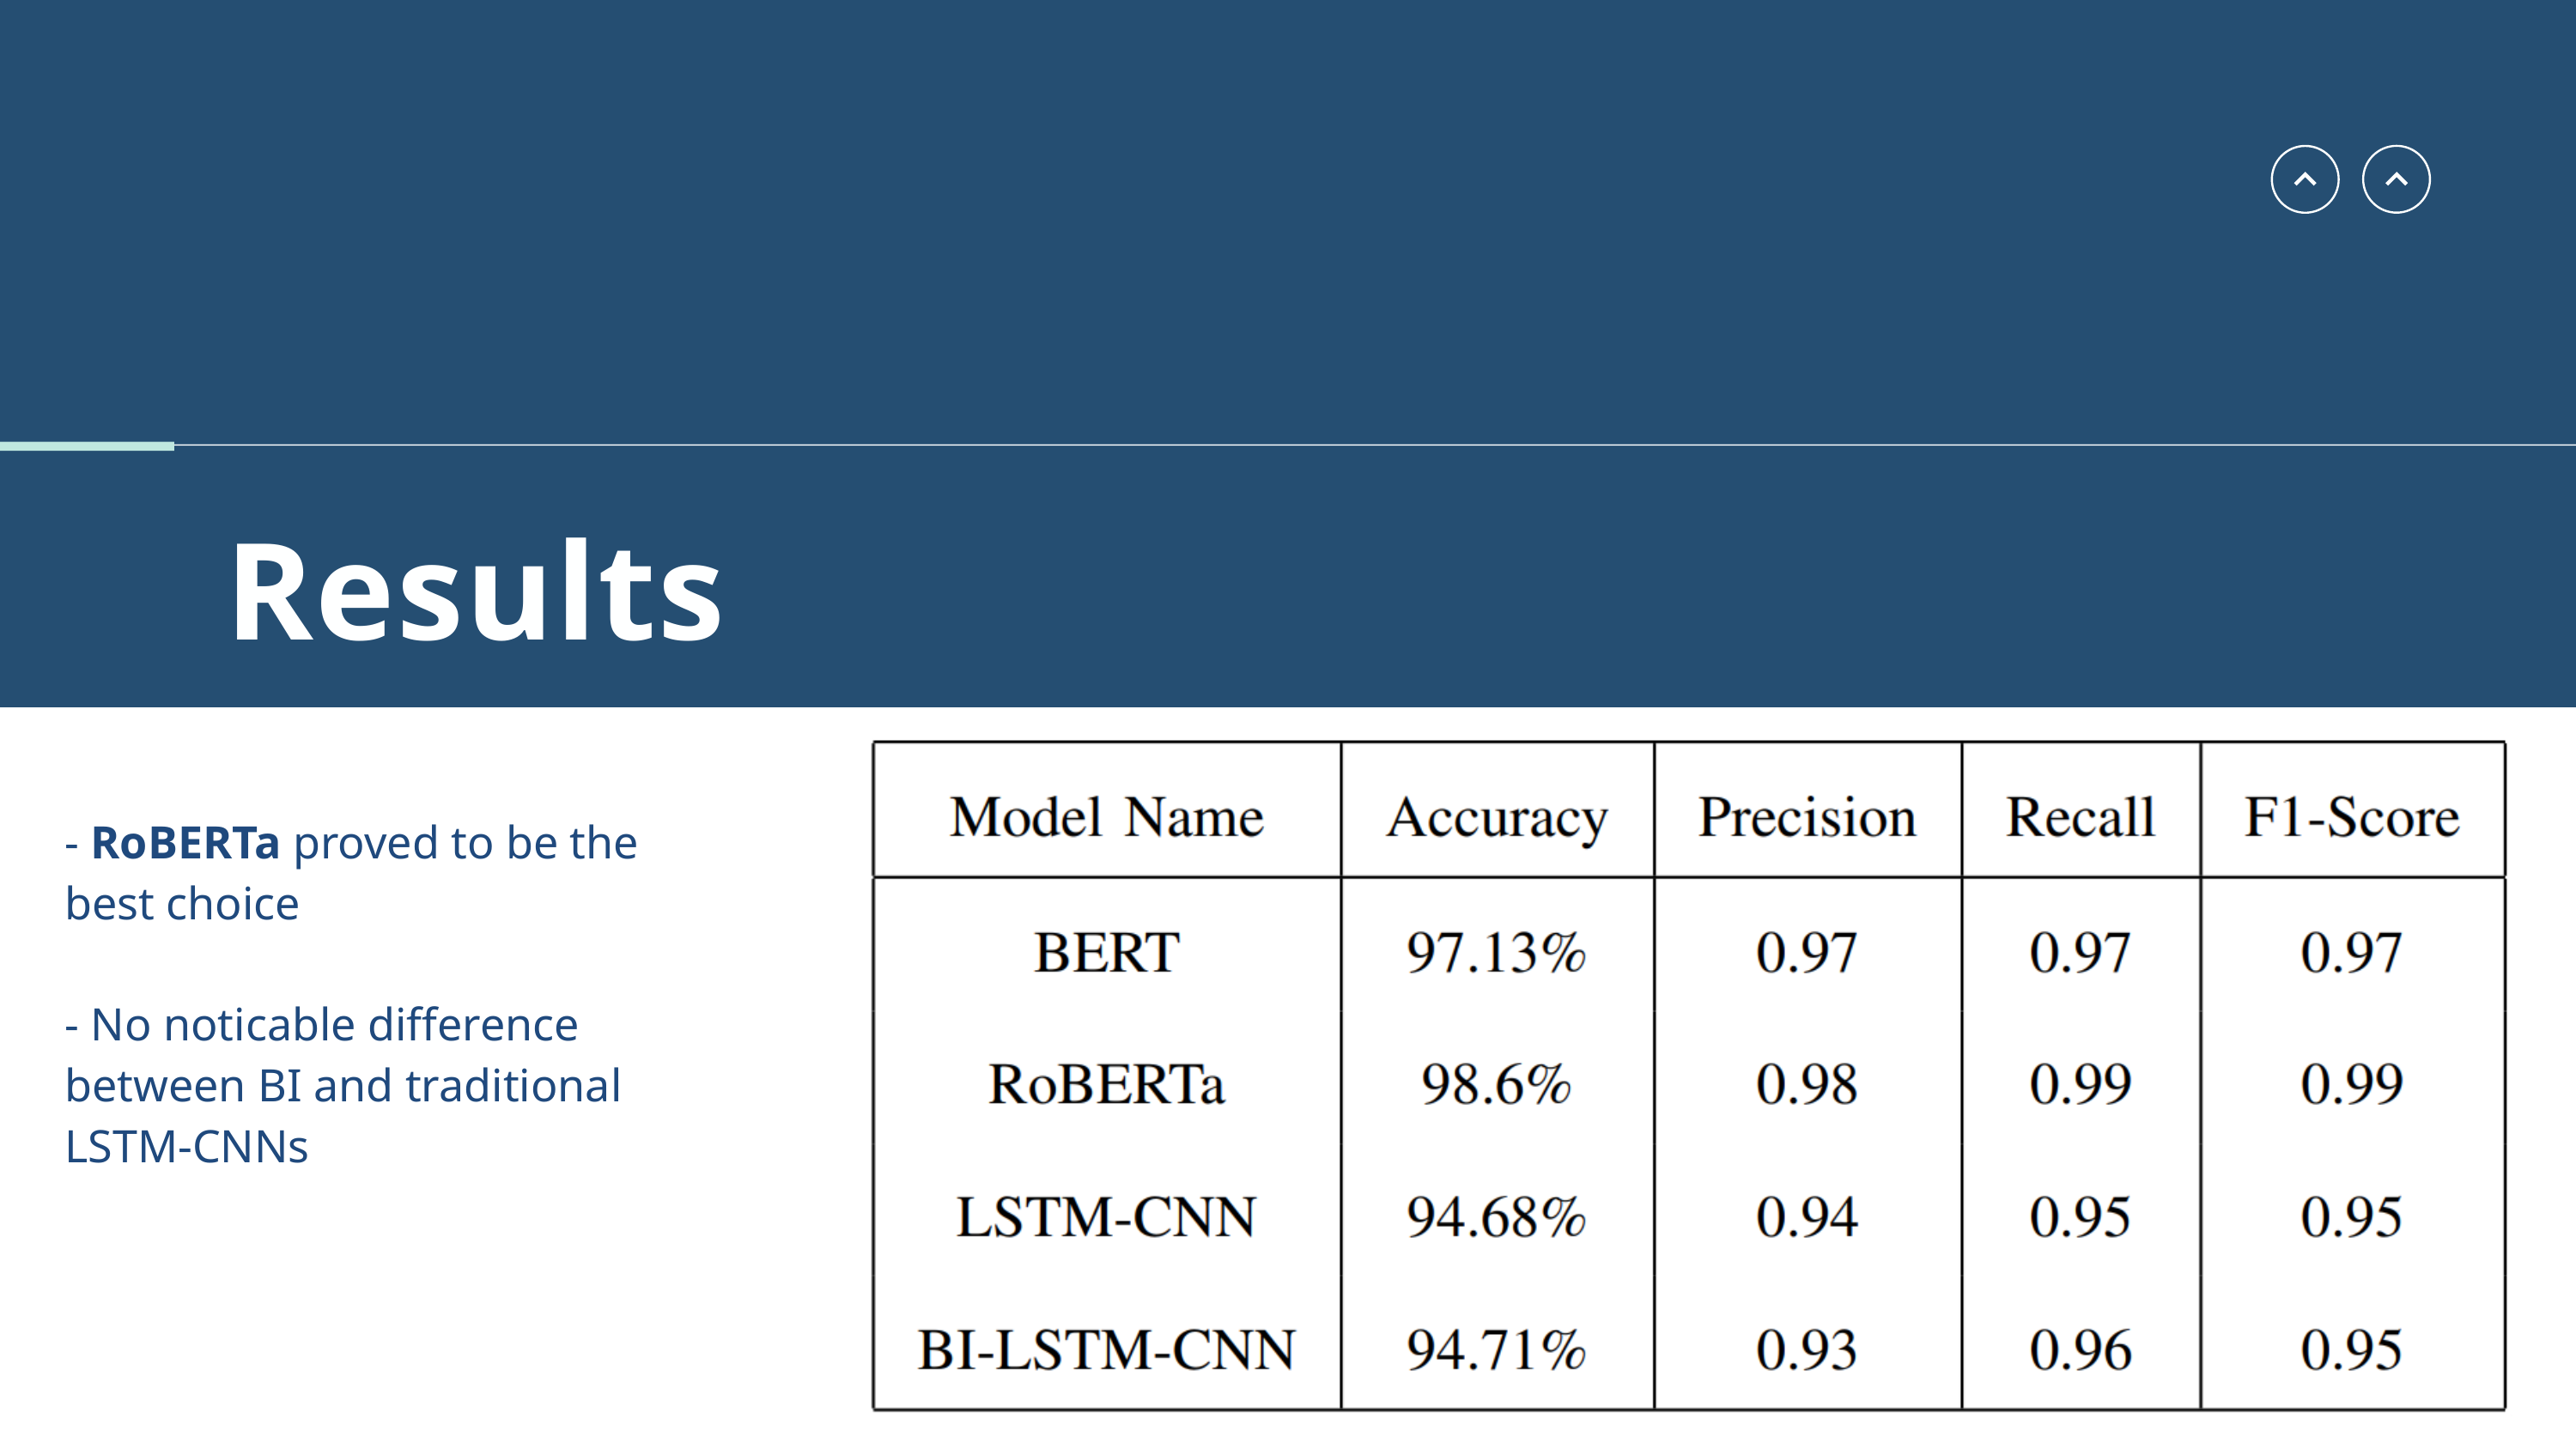

Results
- RoBERTa proved to be the best choice
- No noticable difference between BI and traditional LSTM-CNNs